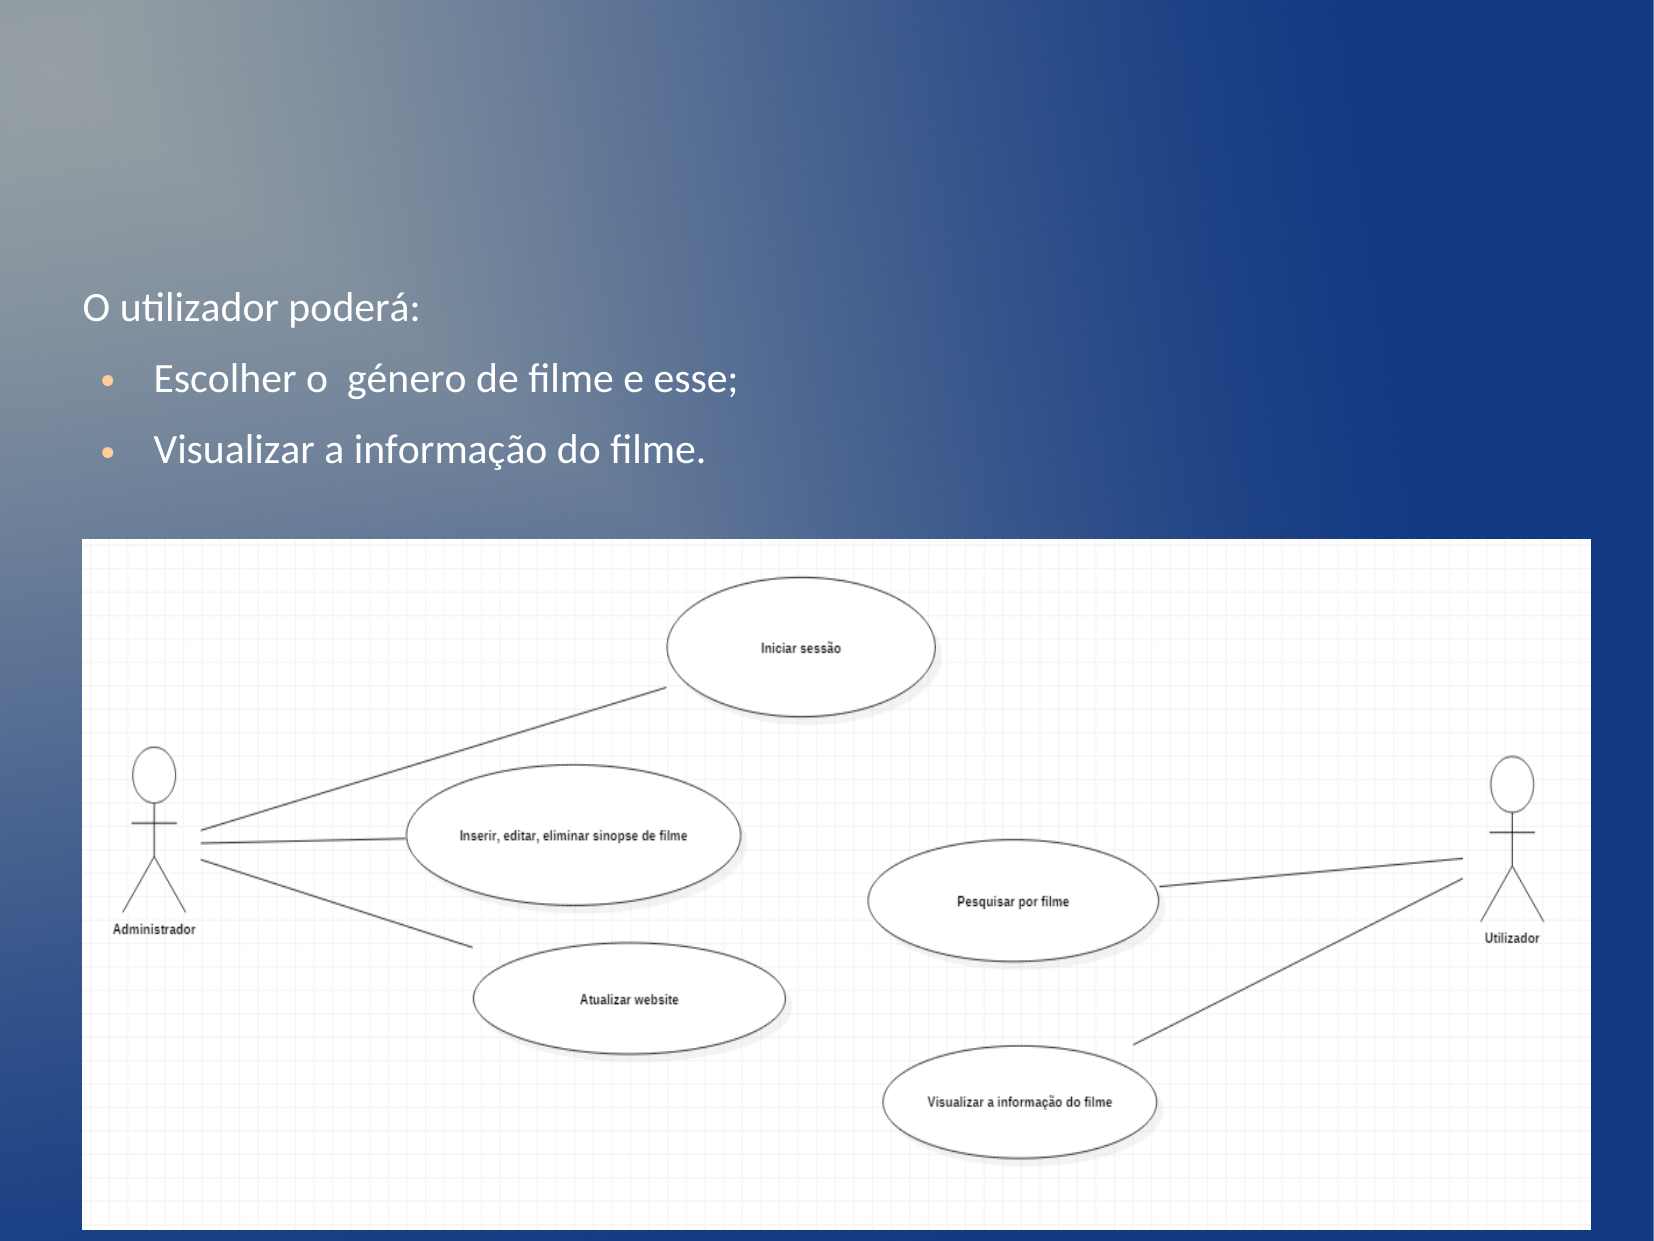

#
O utilizador poderá:
Escolher o género de filme e esse;
Visualizar a informação do filme.